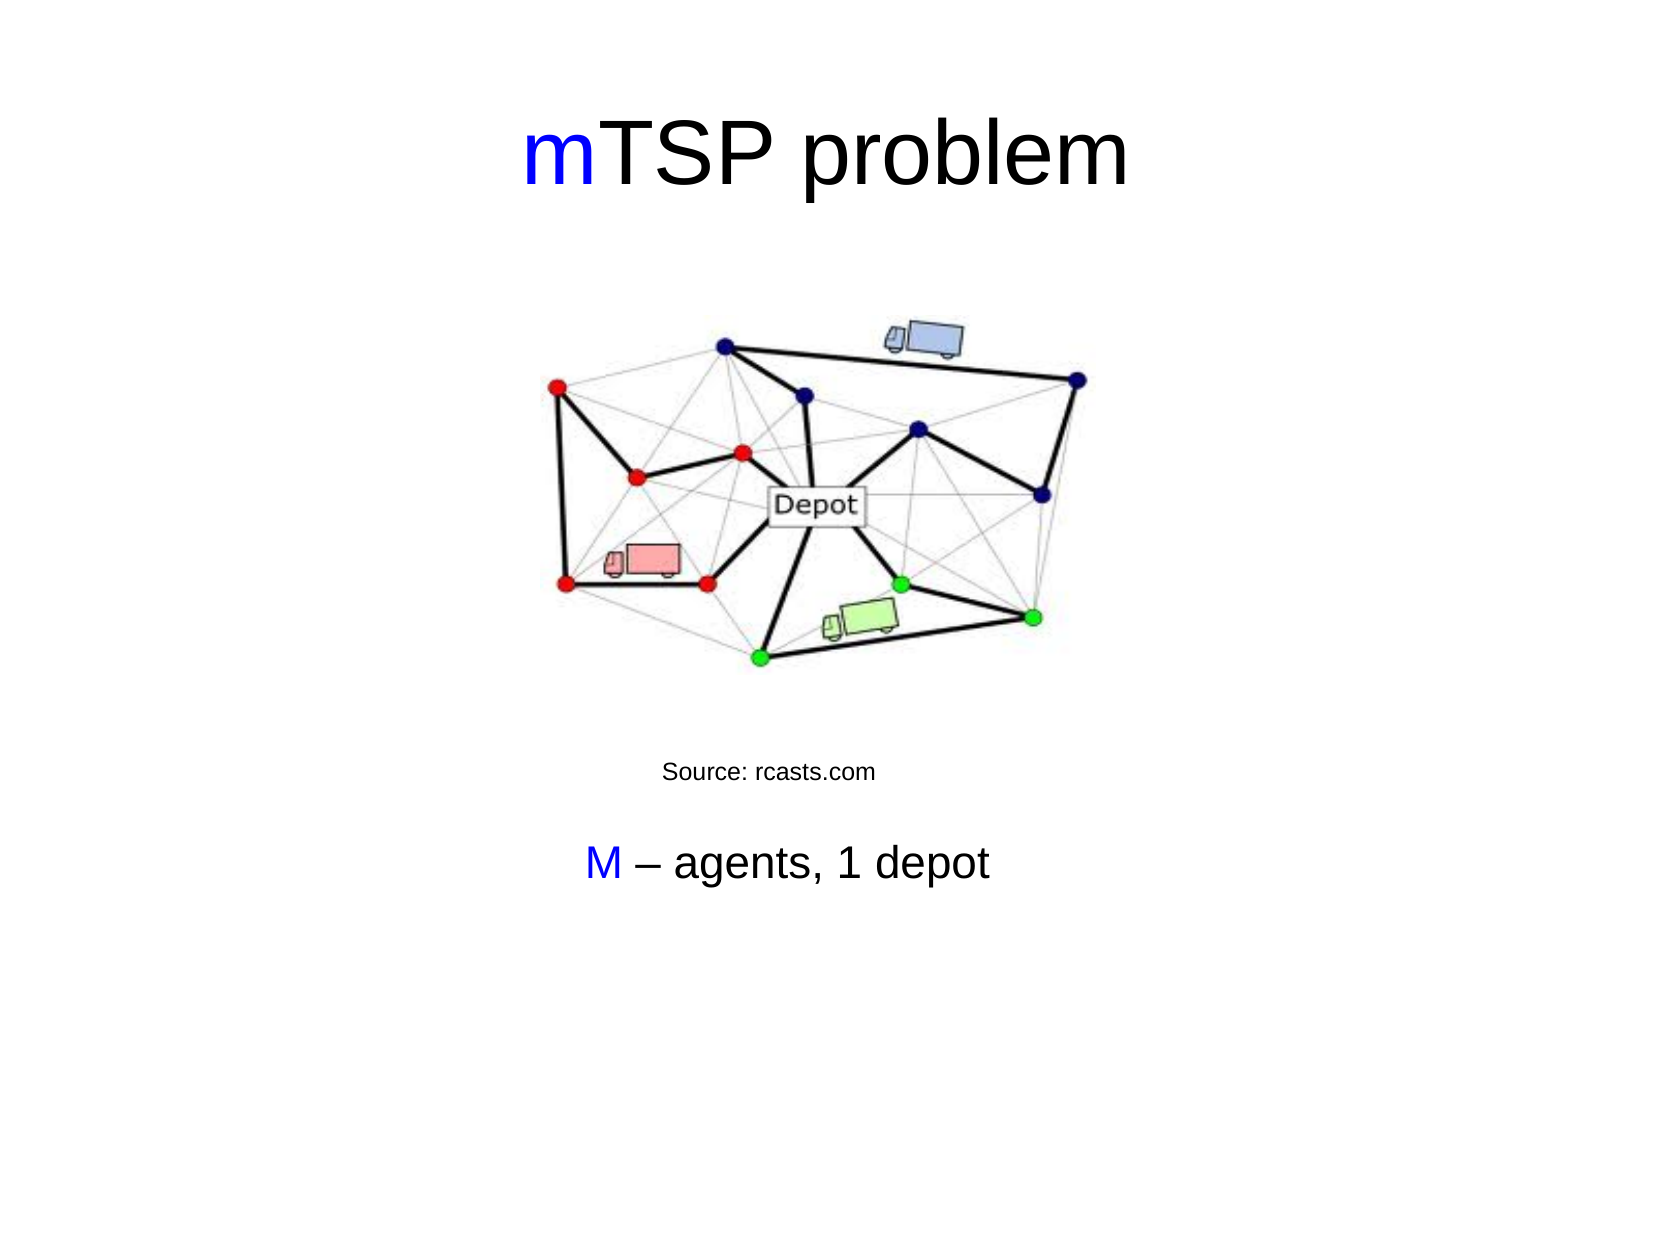

# mTSP problem
 Source: rcasts.com
M – agents, 1 depot